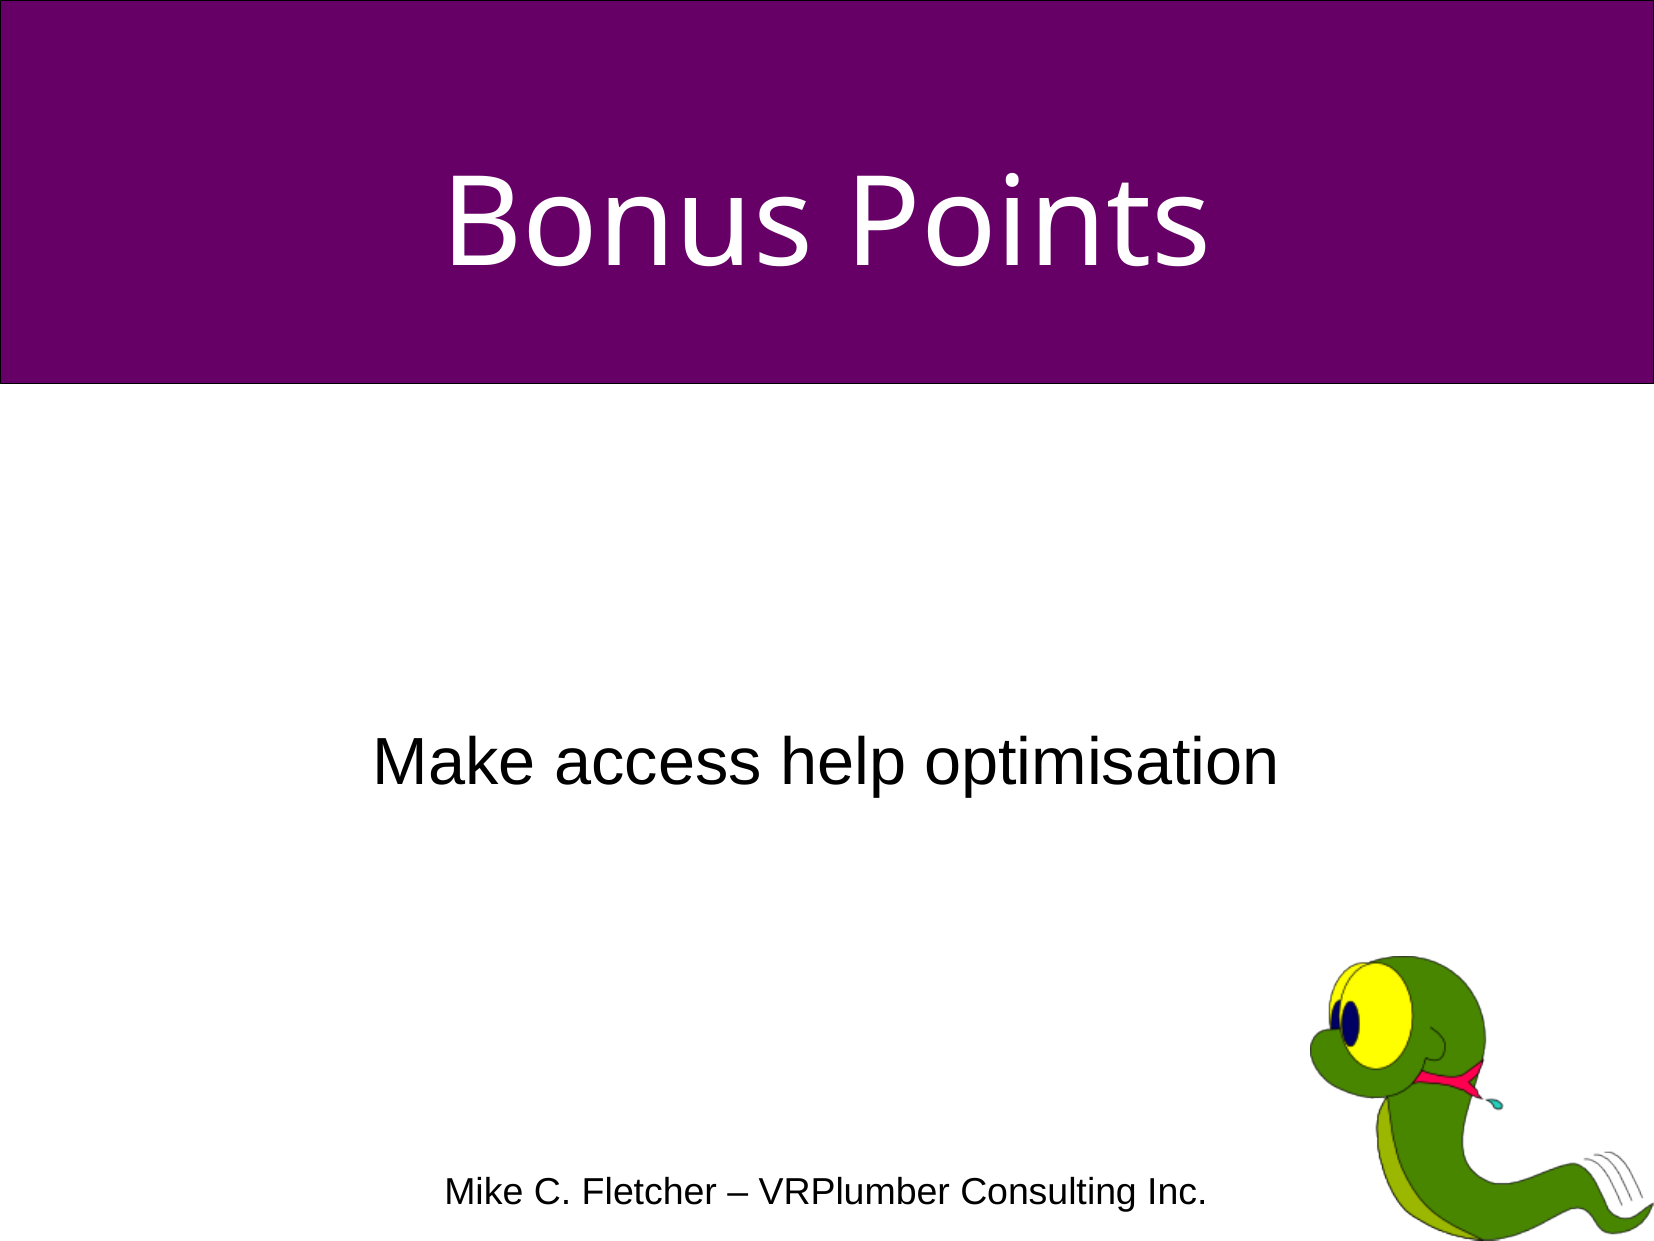

# Bonus Points
Make access help optimisation